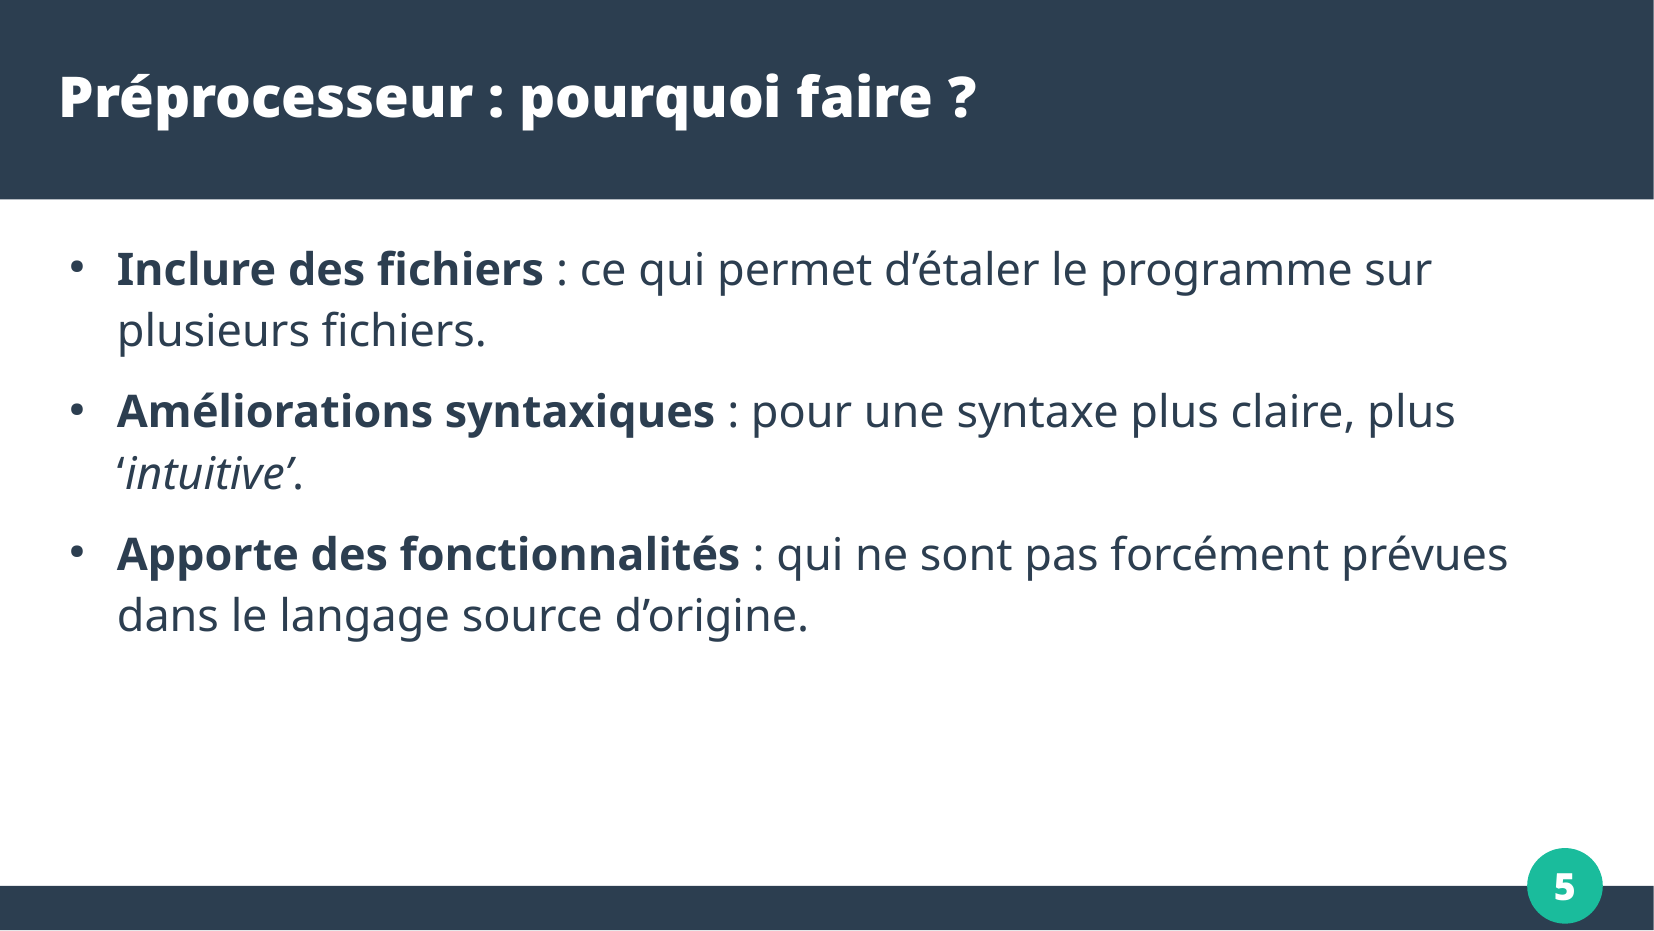

# Préprocesseur : pourquoi faire ?
Inclure des fichiers : ce qui permet d’étaler le programme sur plusieurs fichiers.
Améliorations syntaxiques : pour une syntaxe plus claire, plus ‘intuitive’.
Apporte des fonctionnalités : qui ne sont pas forcément prévues dans le langage source d’origine.